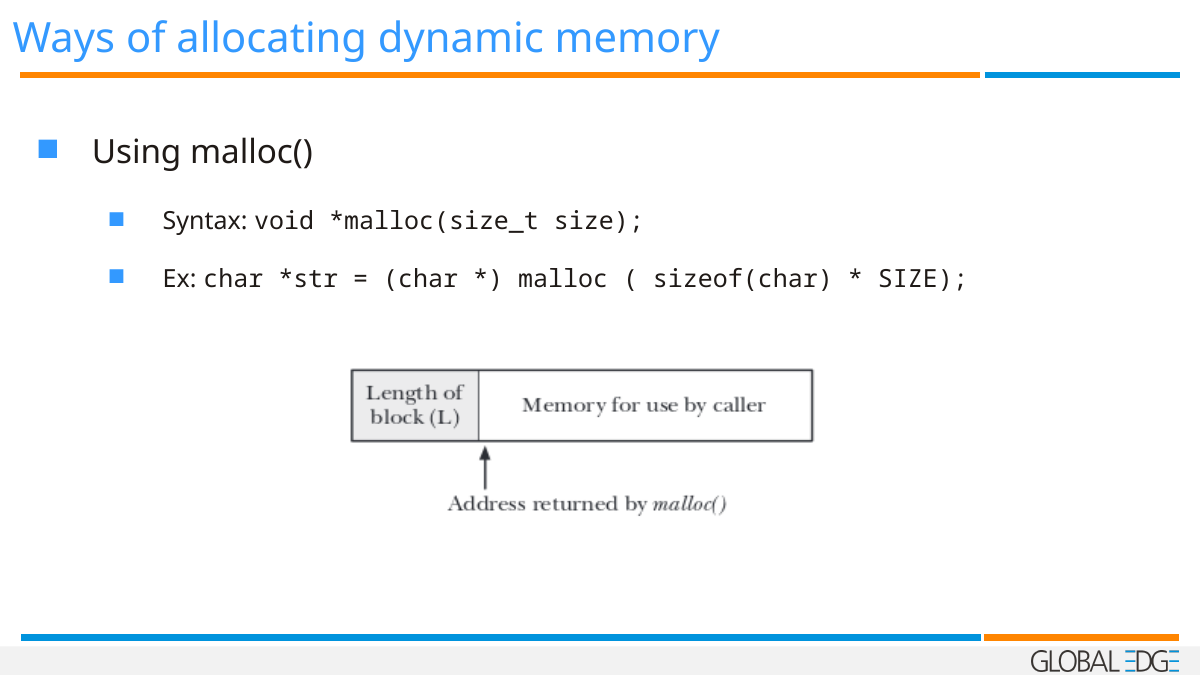

# Ways of allocating dynamic memory
Using malloc()
Syntax: void *malloc(size_t size);
Ex: char *str = (char *) malloc ( sizeof(char) * SIZE);